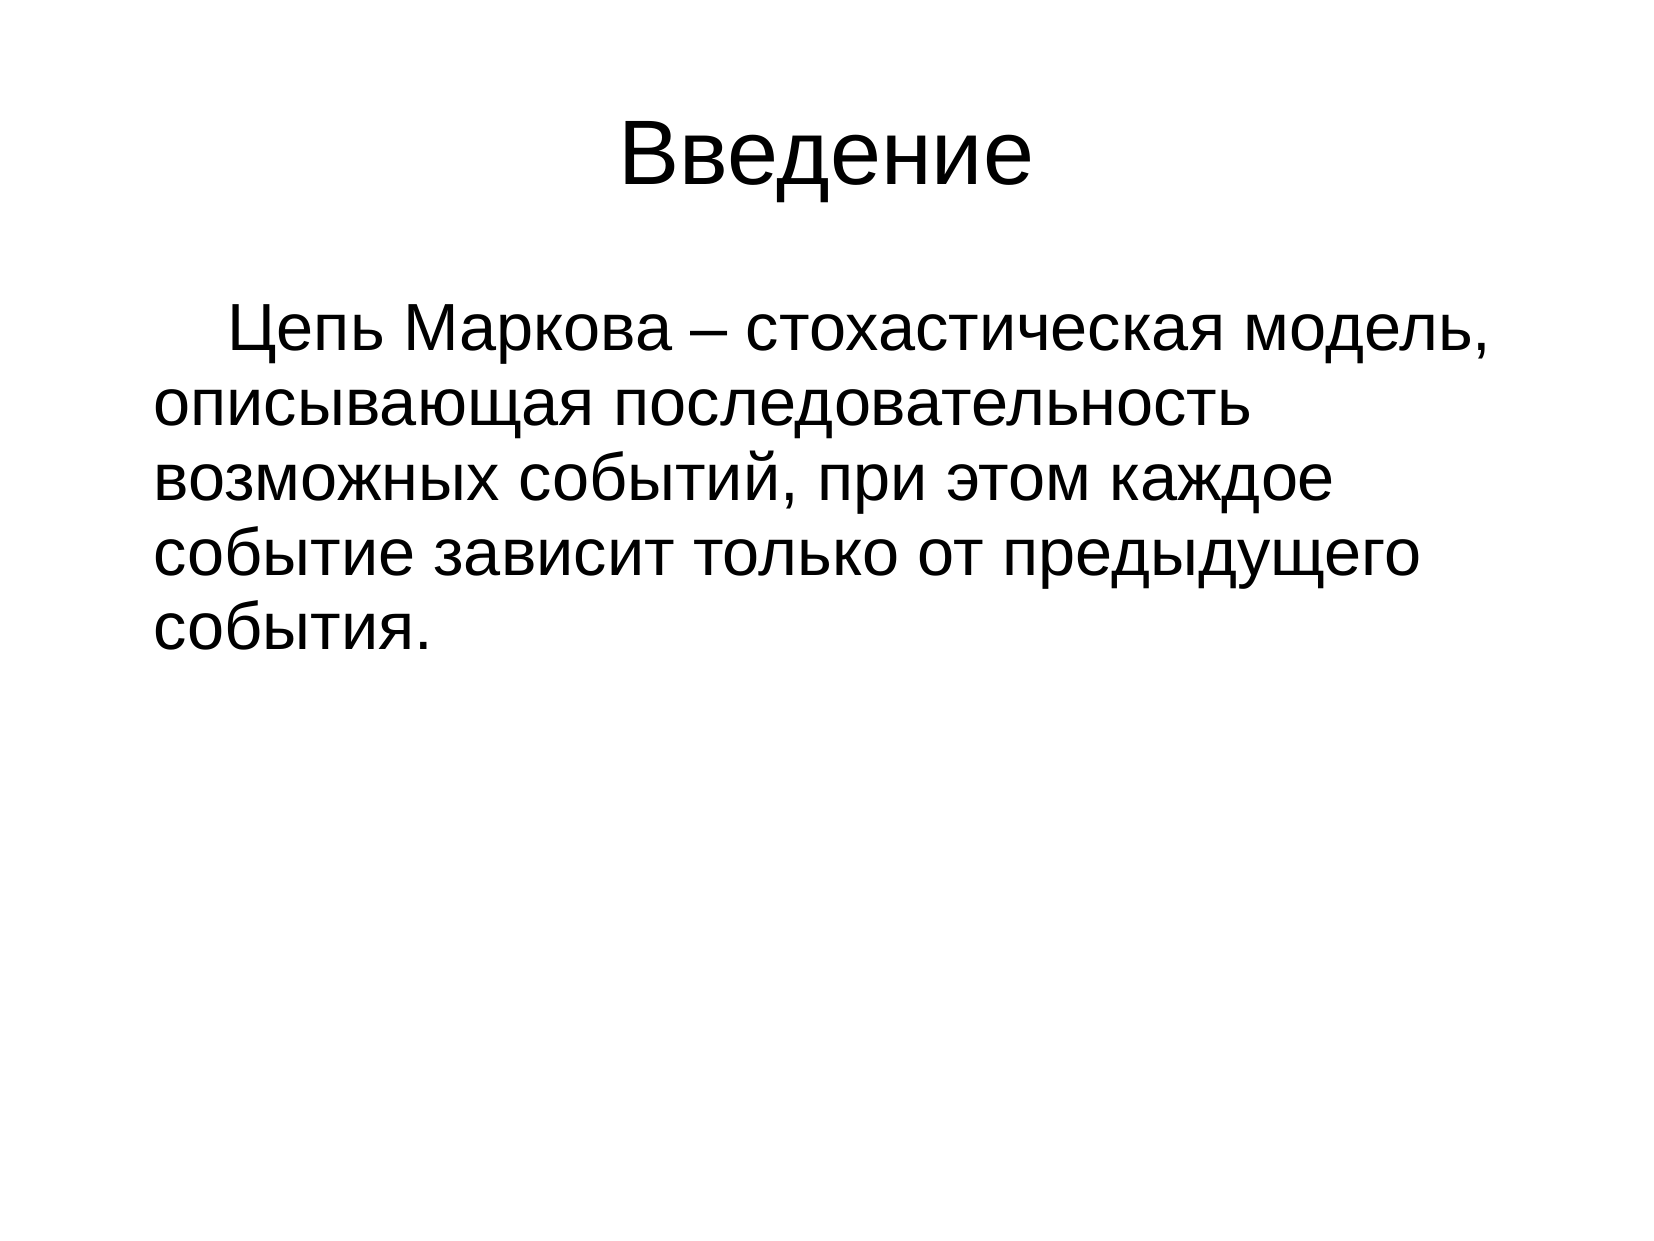

# Введение
 Цепь Маркова ‒ стохастическая модель, описывающая последовательность возможных событий, при этом каждое событие зависит только от предыдущего события.